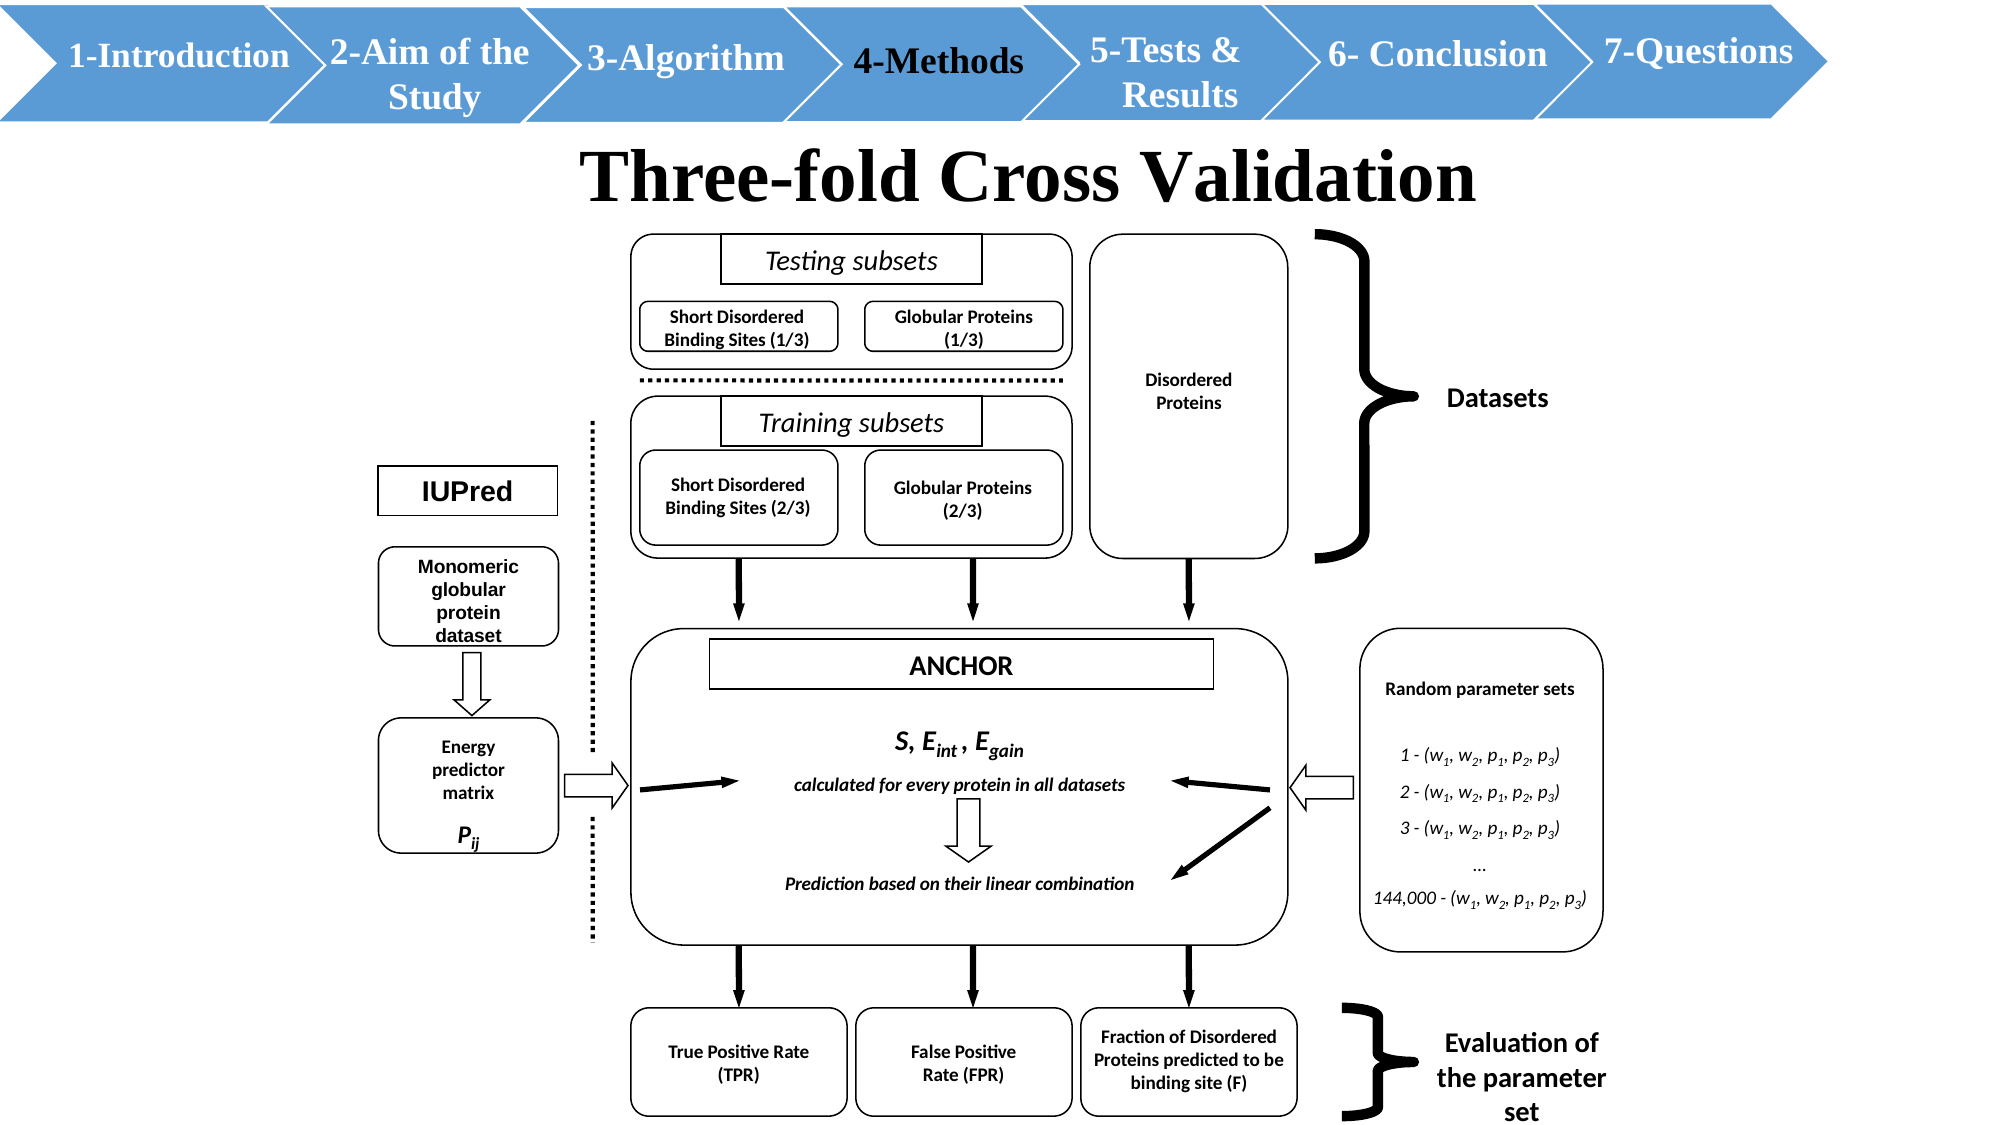

6-llllllllll
5-Tests &
 Results
7-Questions
2-Aim of the
 Study
6- Conclusion
1-Introduction
3-Algorithm
4-Methods
Three-fold Cross Validation
Testing subsets
Short Disordered Binding Sites (1/3)
Globular Proteins (1/3)
Disordered Proteins
Datasets
Training subsets
Short Disordered Binding Sites (2/3)
IUPred
Globular Proteins (2/3)
Monomeric globular protein dataset
ANCHOR
Random parameter sets
1 - (w1, w2, p1, p2, p3)
2 - (w1, w2, p1, p2, p3)
3 - (w1, w2, p1, p2, p3)
…
144,000 - (w1, w2, p1, p2, p3)
S, Eint , Egain
calculated for every protein in all datasets
Prediction based on their linear combination
Energy predictor matrix
Pij
Evaluation of the parameter set
Fraction of Disordered Proteins predicted to be binding site (F)
True Positive Rate (TPR)
False Positive Rate (FPR)